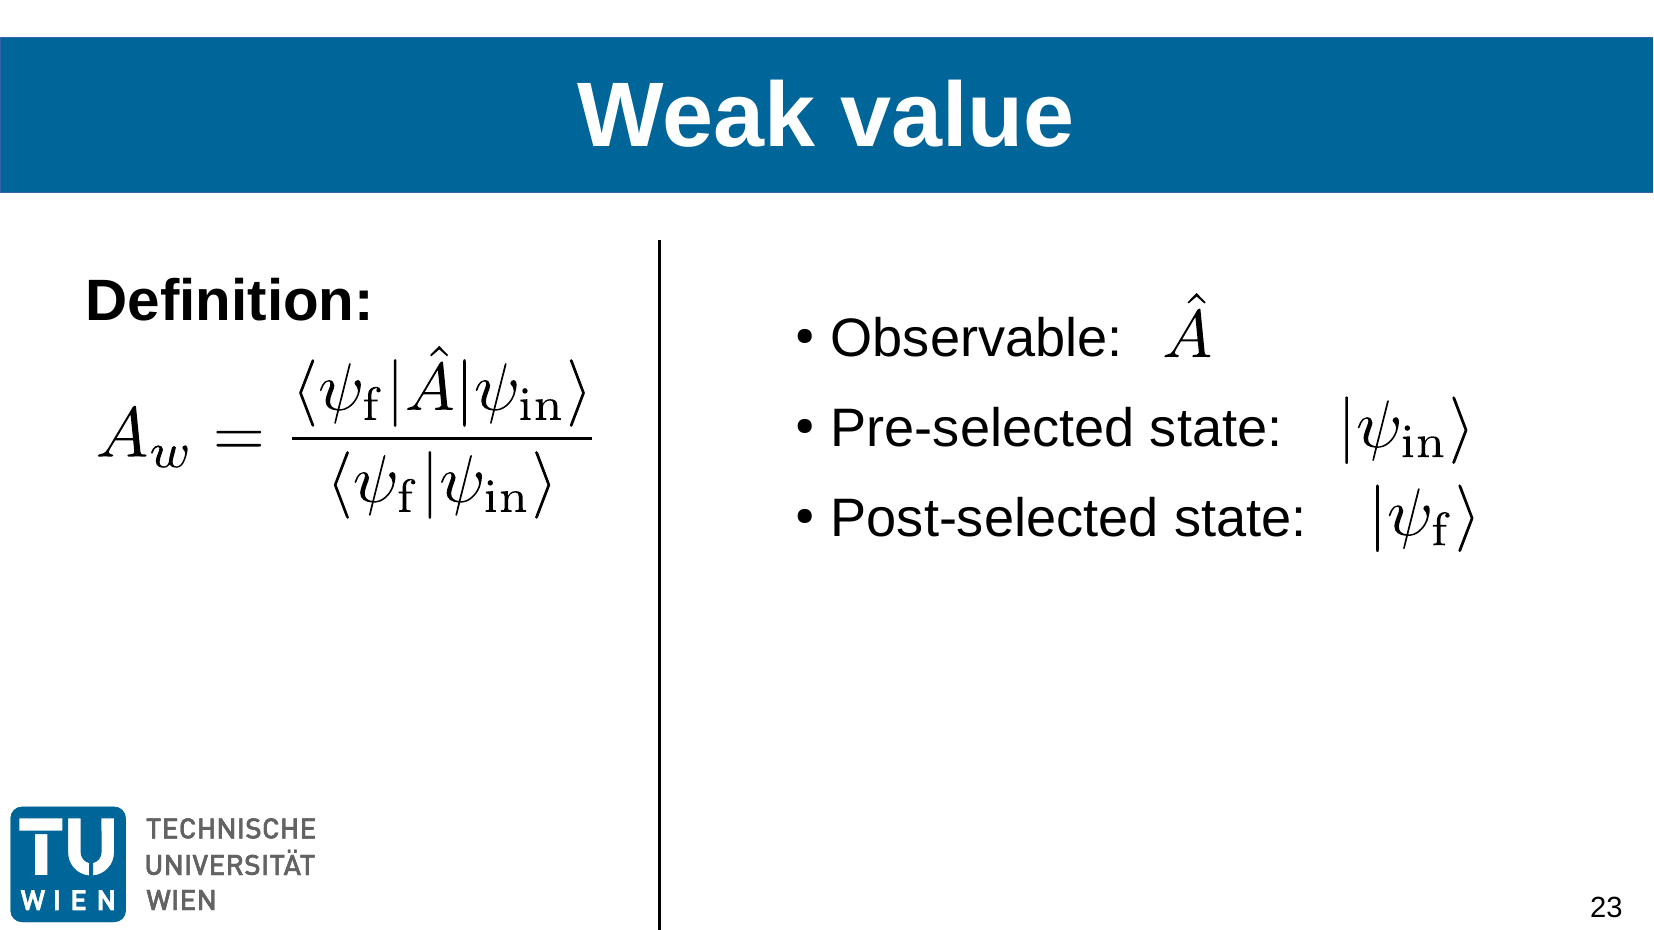

Weak value
# Observable:
Pre-selected state:
Post-selected state:
Definition: